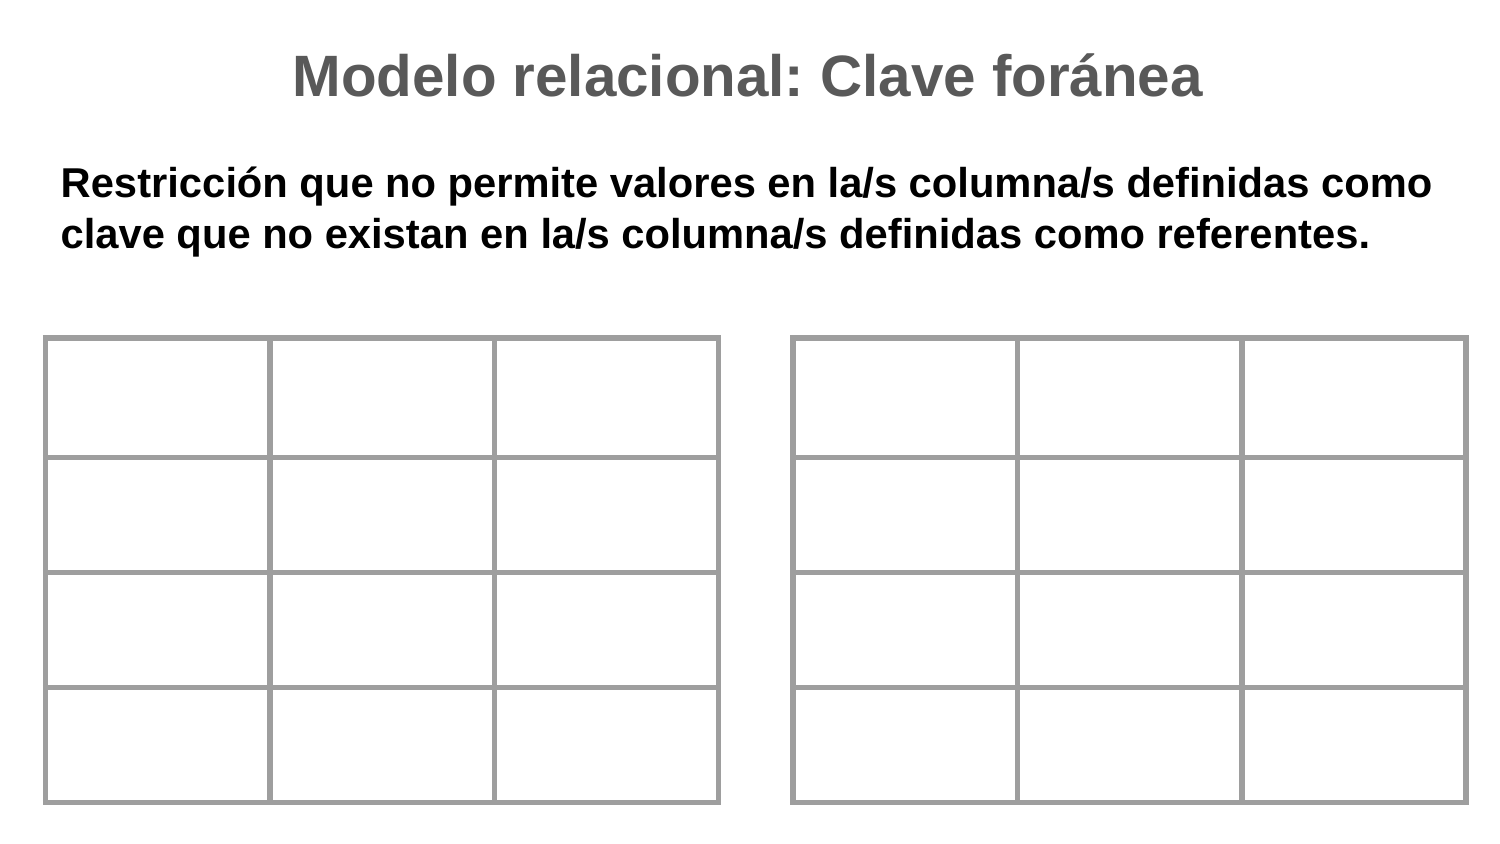

# Modelo relacional: Clave foránea
Restricción que no permite valores en la/s columna/s definidas como clave que no existan en la/s columna/s definidas como referentes.
| | | |
| --- | --- | --- |
| | | |
| | | |
| | | |
| | | |
| --- | --- | --- |
| | | |
| | | |
| | | |